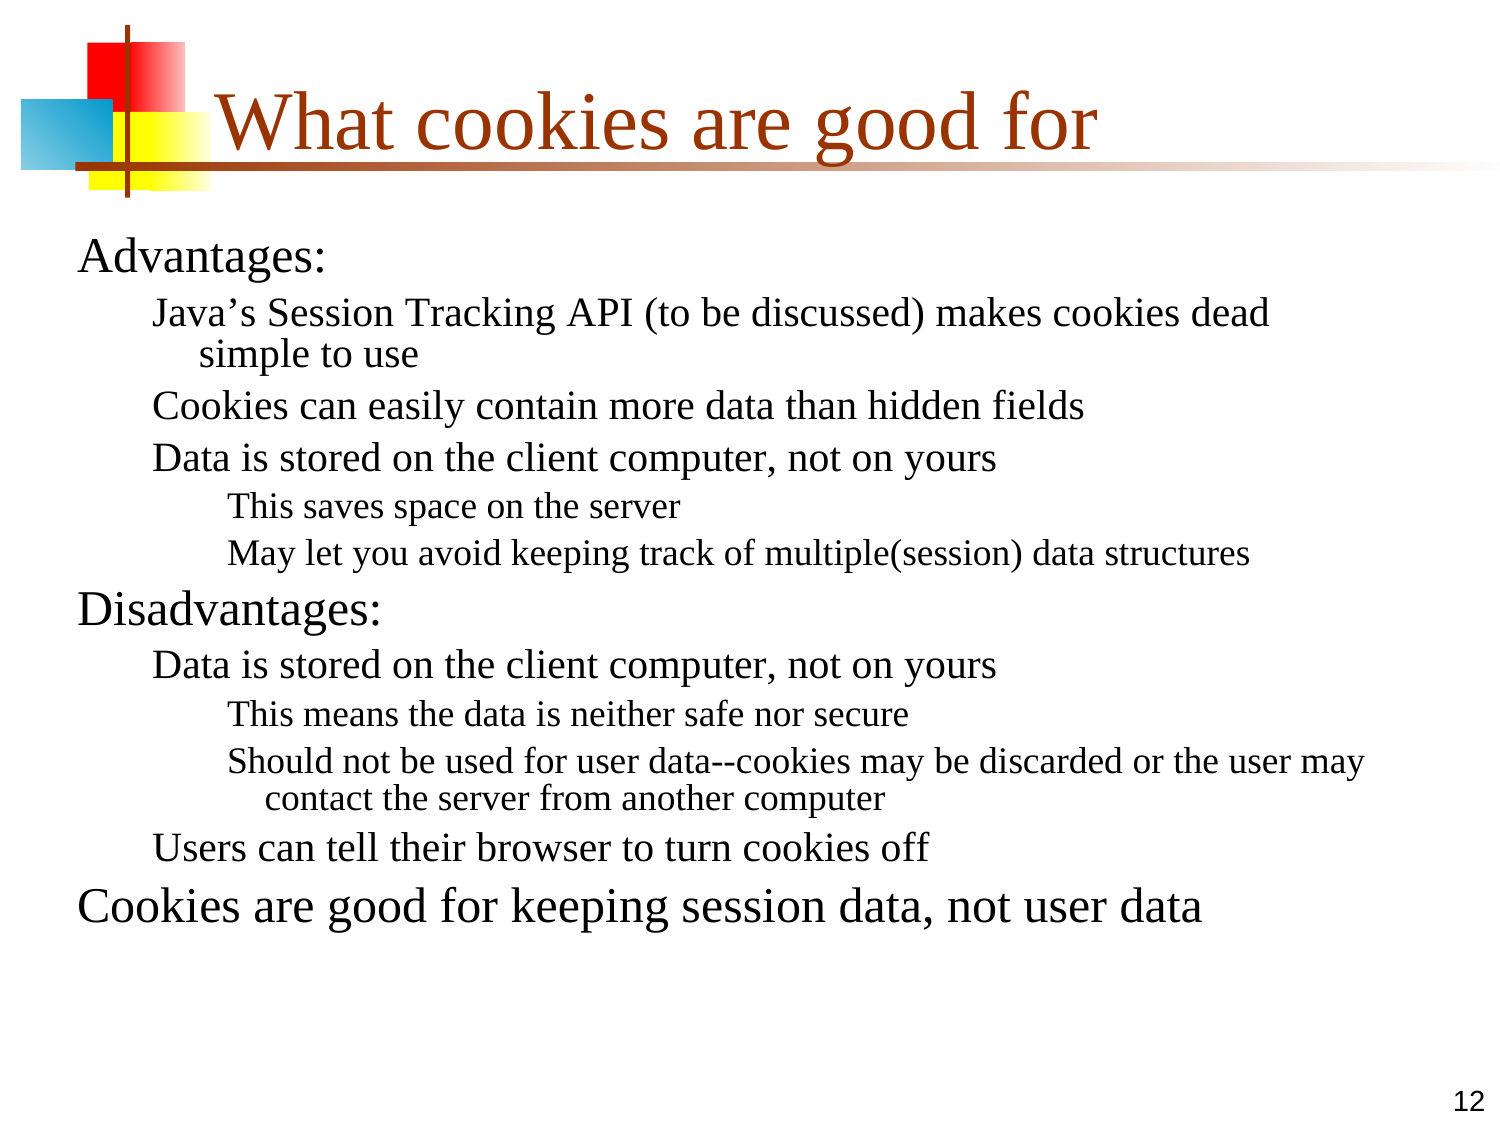

# What cookies are good for
Advantages:
Java’s Session Tracking API (to be discussed) makes cookies dead simple to use
Cookies can easily contain more data than hidden fields
Data is stored on the client computer, not on yours
This saves space on the server
May let you avoid keeping track of multiple(session) data structures
Disadvantages:
Data is stored on the client computer, not on yours
This means the data is neither safe nor secure
Should not be used for user data--cookies may be discarded or the user may contact the server from another computer
Users can tell their browser to turn cookies off
Cookies are good for keeping session data, not user data
12